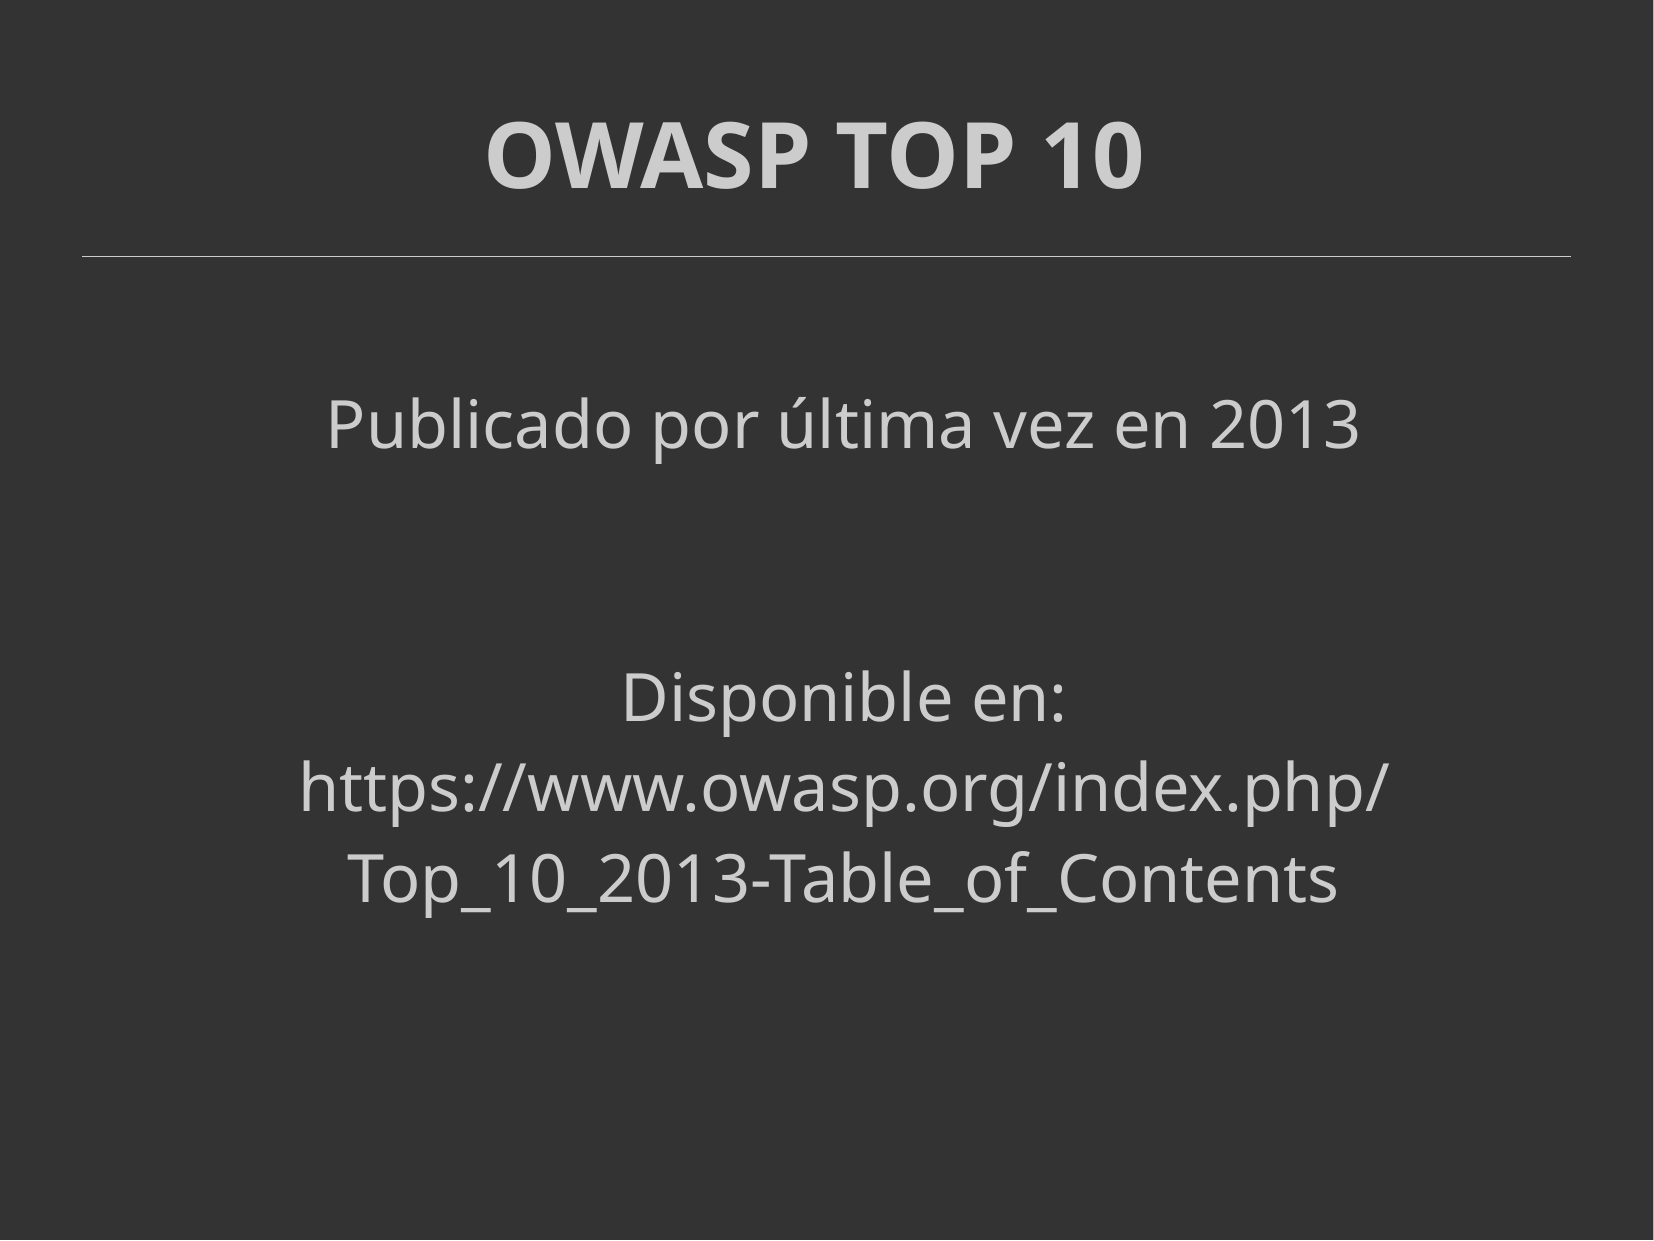

# OWASP TOP 10
Publicado por última vez en 2013
Disponible en:
https://www.owasp.org/index.php/Top_10_2013-Table_of_Contents